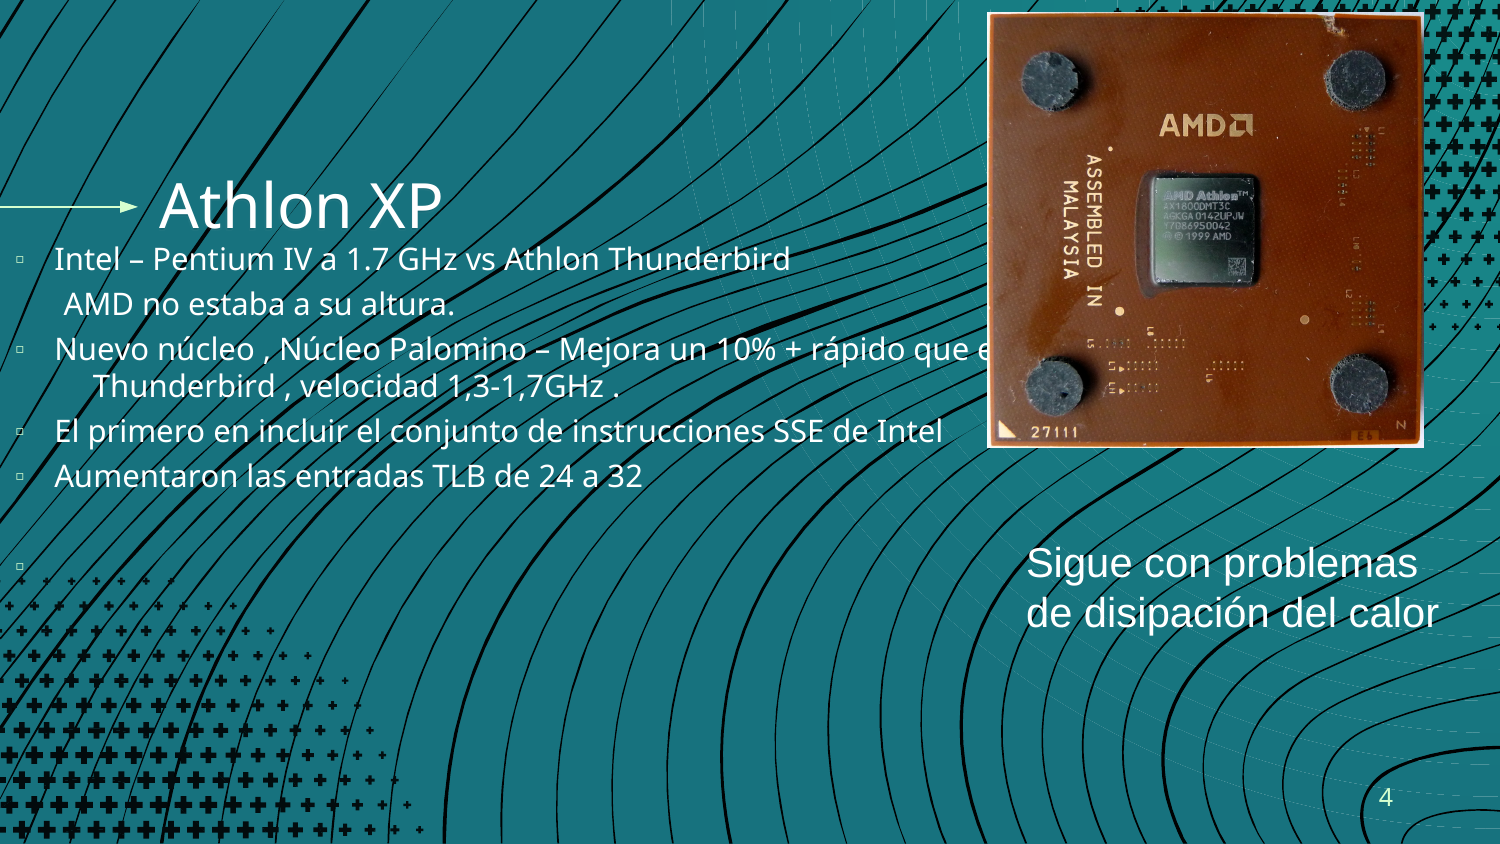

# Athlon XP
Intel – Pentium IV a 1.7 GHz vs Athlon Thunderbird
 AMD no estaba a su altura.
Nuevo núcleo , Núcleo Palomino – Mejora un 10% + rápido que el Thunderbird , velocidad 1,3-1,7GHz .
El primero en incluir el conjunto de instrucciones SSE de Intel
Aumentaron las entradas TLB de 24 a 32
Sigue con problemas
de disipación del calor
4